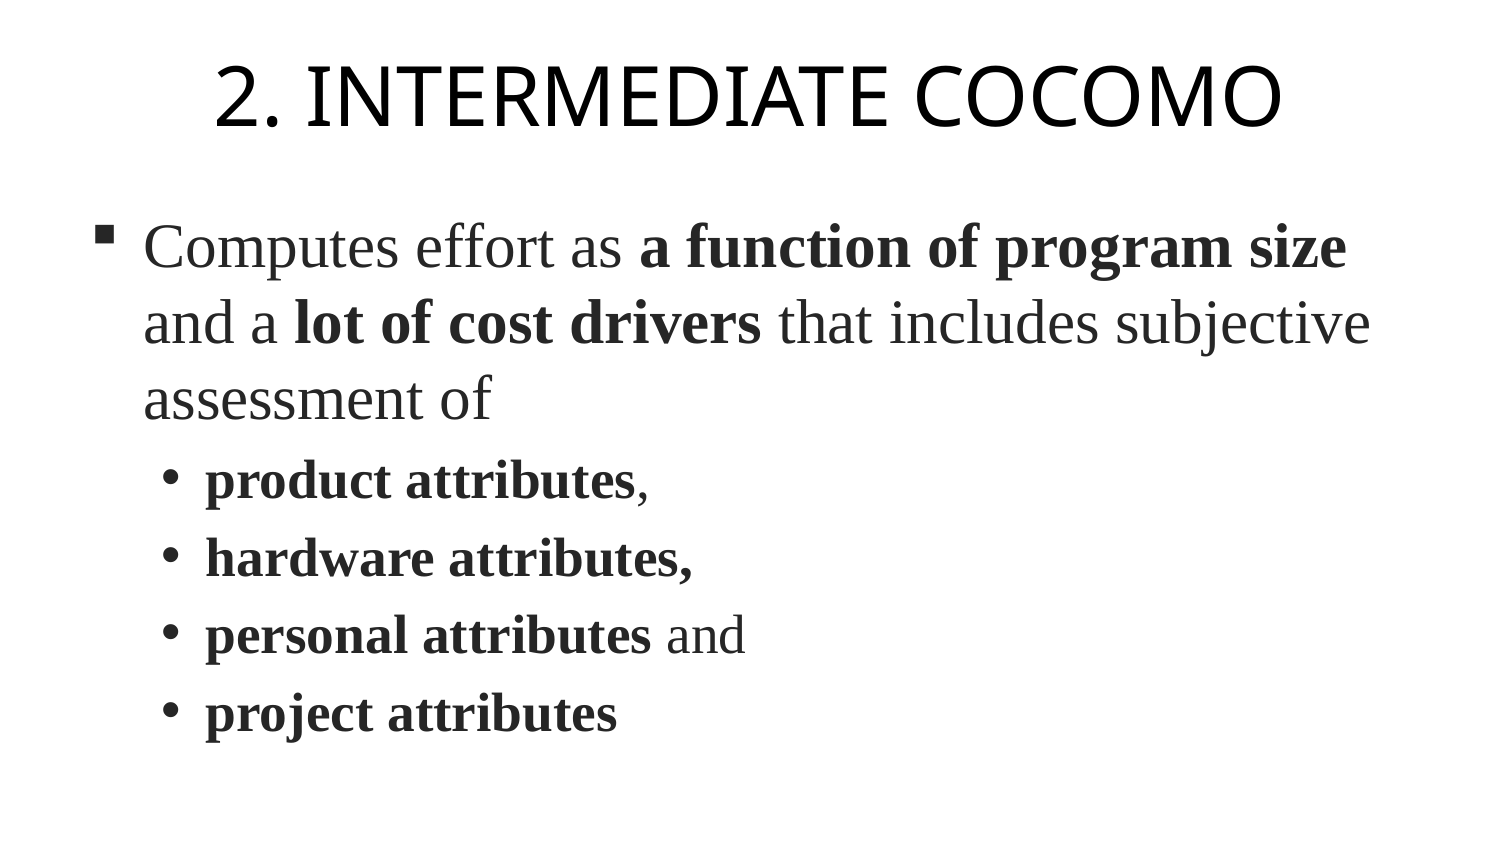

# 2. Intermediate COCOMO
Computes effort as a function of program size and a lot of cost drivers that includes subjective assessment of
product attributes,
hardware attributes,
personal attributes and
project attributes